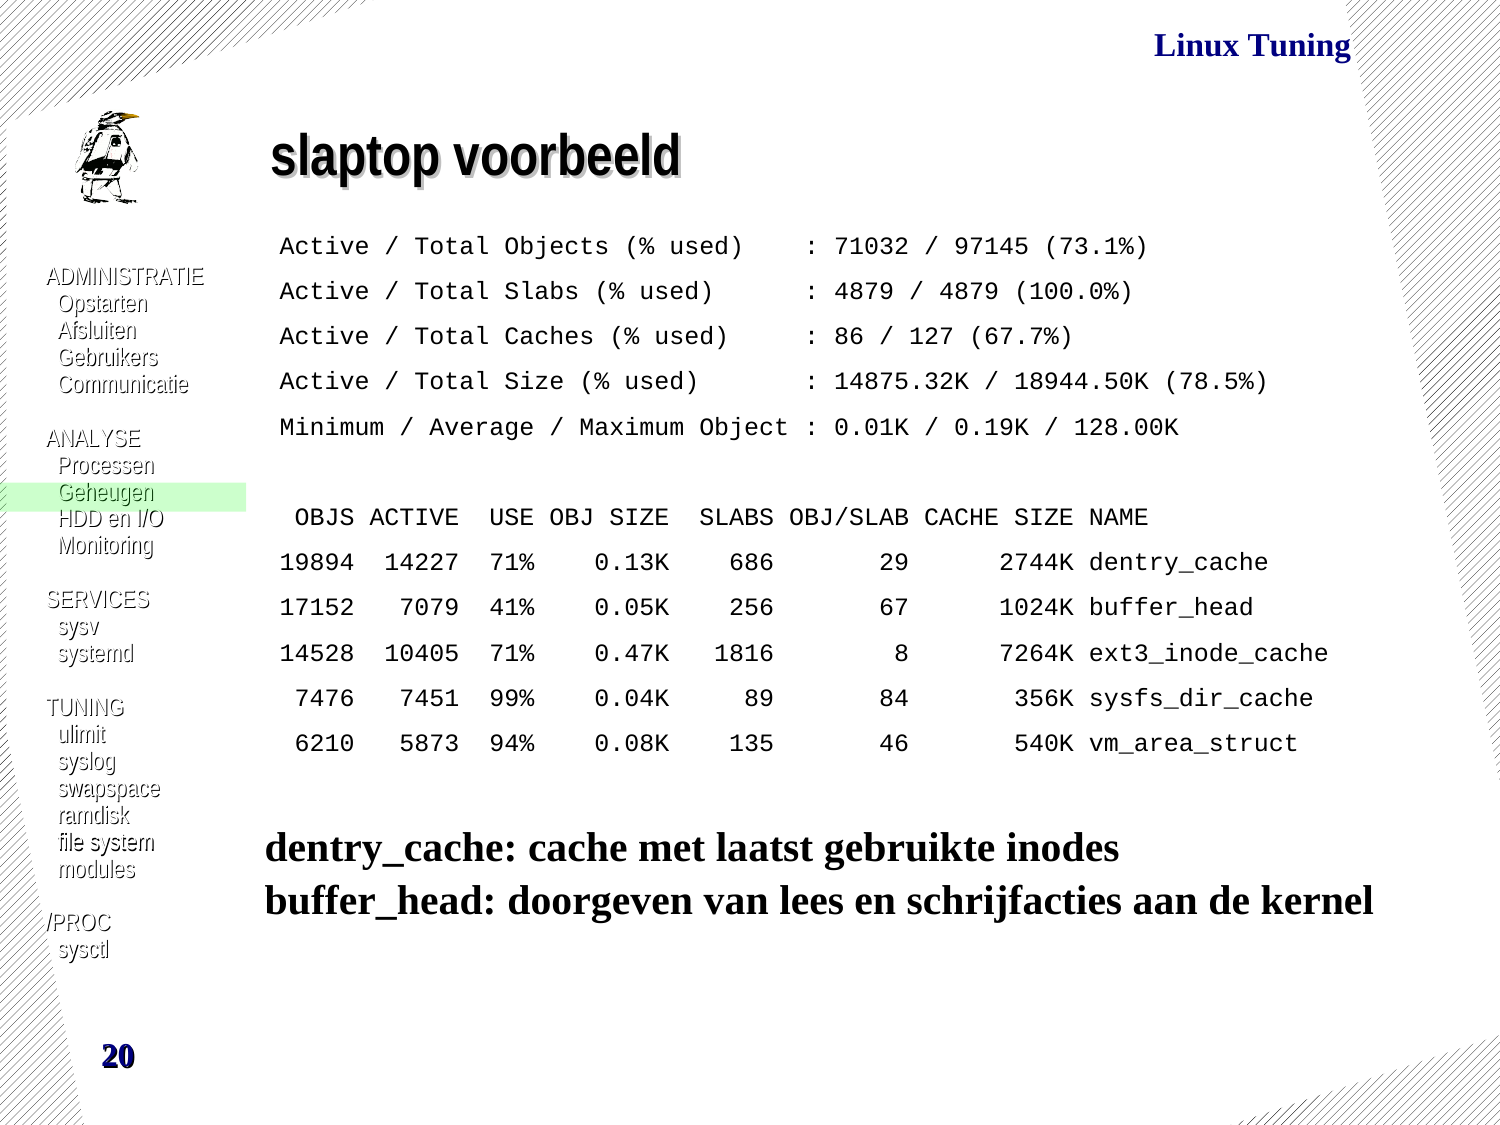

# slaptop voorbeeld
 Active / Total Objects (% used) : 71032 / 97145 (73.1%)
 Active / Total Slabs (% used) : 4879 / 4879 (100.0%)
 Active / Total Caches (% used) : 86 / 127 (67.7%)
 Active / Total Size (% used) : 14875.32K / 18944.50K (78.5%)
 Minimum / Average / Maximum Object : 0.01K / 0.19K / 128.00K
 OBJS ACTIVE USE OBJ SIZE SLABS OBJ/SLAB CACHE SIZE NAME
 19894 14227 71% 0.13K 686 29 2744K dentry_cache
 17152 7079 41% 0.05K 256 67 1024K buffer_head
 14528 10405 71% 0.47K 1816 8 7264K ext3_inode_cache
 7476 7451 99% 0.04K 89 84 356K sysfs_dir_cache
 6210 5873 94% 0.08K 135 46 540K vm_area_struct
dentry_cache: cache met laatst gebruikte inodes
buffer_head: doorgeven van lees en schrijfacties aan de kernel